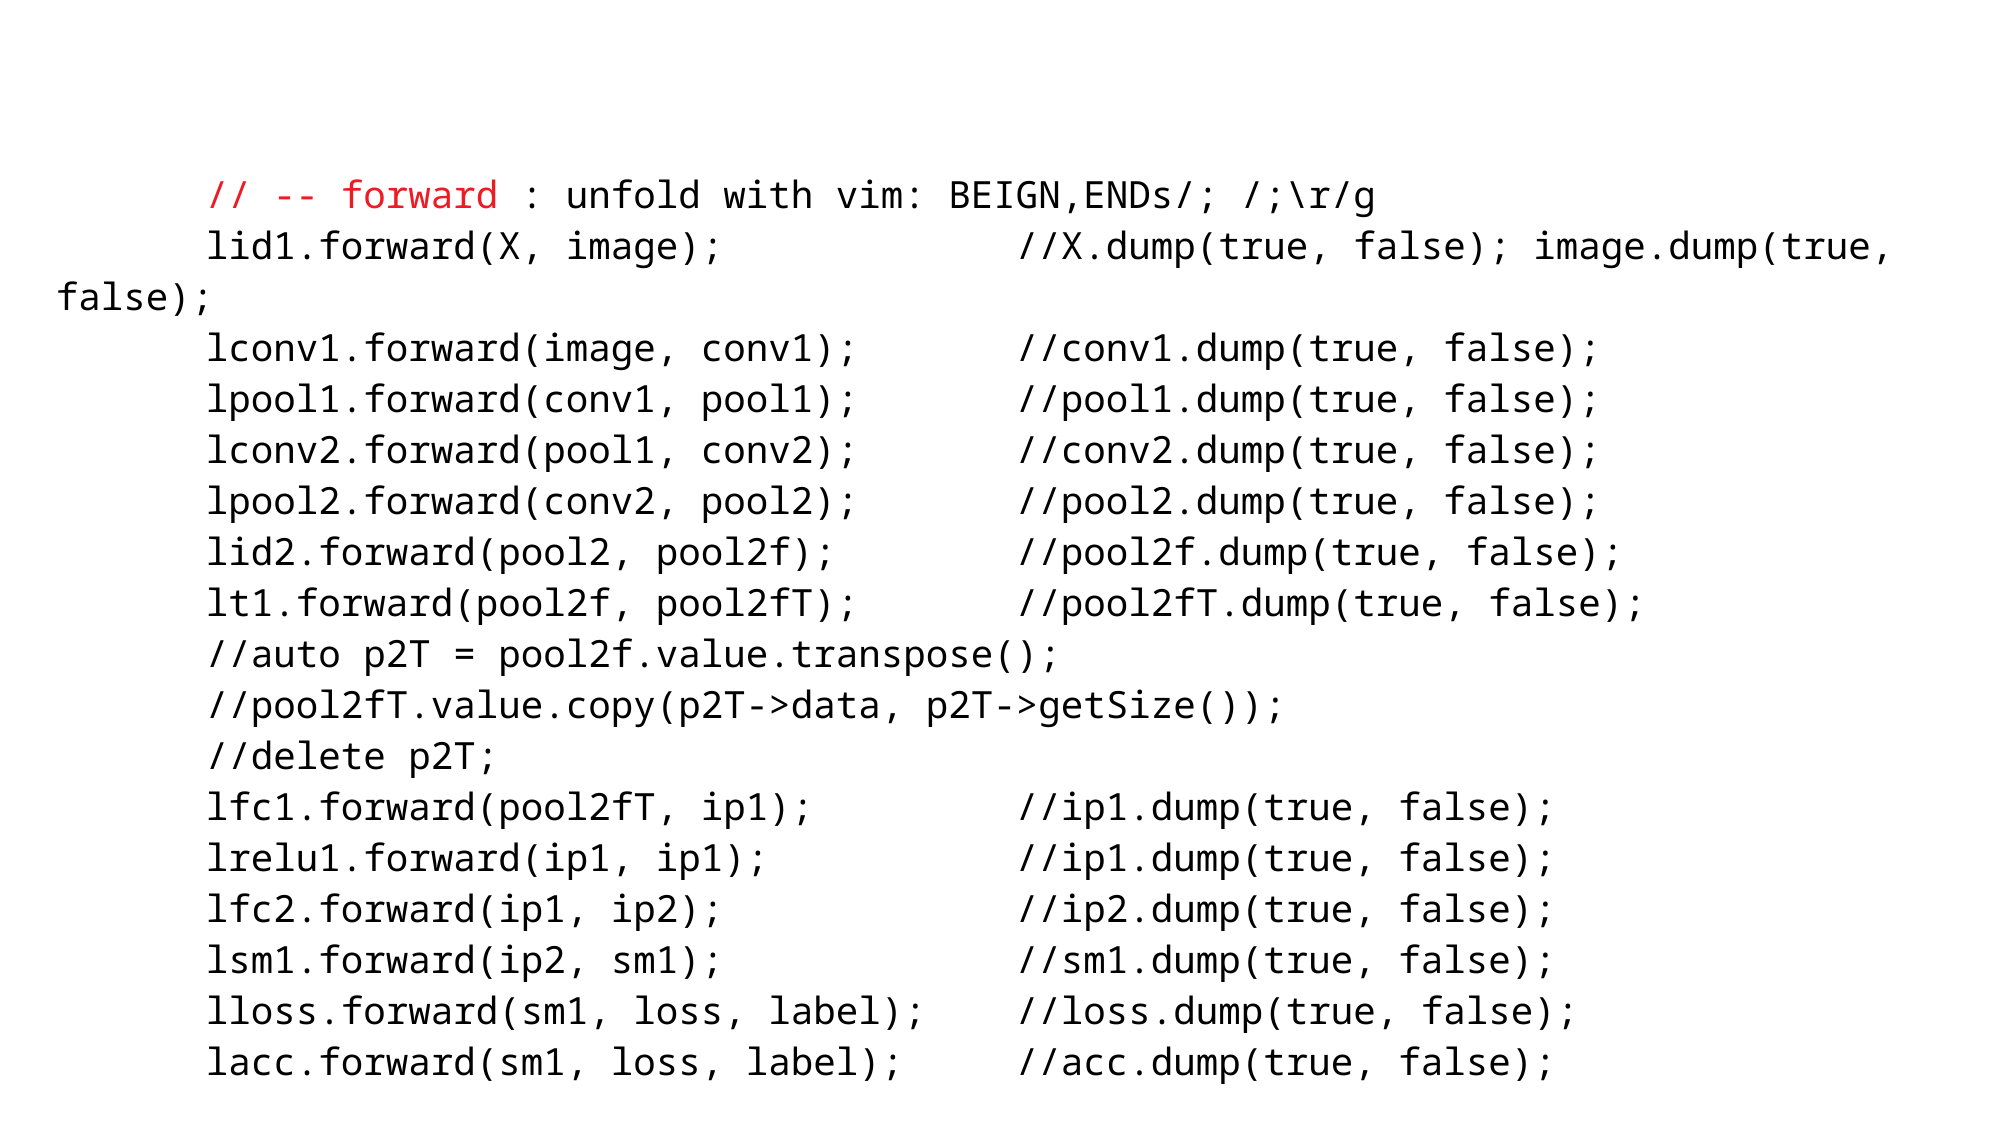

// -- forward : unfold with vim: BEIGN,ENDs/; /;\r/g
		lid1.forward(X, image); //X.dump(true, false); image.dump(true, false);
		lconv1.forward(image, conv1); //conv1.dump(true, false);
		lpool1.forward(conv1, pool1); //pool1.dump(true, false);
		lconv2.forward(pool1, conv2); //conv2.dump(true, false);
		lpool2.forward(conv2, pool2); //pool2.dump(true, false);
		lid2.forward(pool2, pool2f); //pool2f.dump(true, false);
		lt1.forward(pool2f, pool2fT); //pool2fT.dump(true, false);
		//auto p2T = pool2f.value.transpose();
		//pool2fT.value.copy(p2T->data, p2T->getSize());
		//delete p2T;
		lfc1.forward(pool2fT, ip1); //ip1.dump(true, false);
		lrelu1.forward(ip1, ip1); //ip1.dump(true, false);
		lfc2.forward(ip1, ip2); //ip2.dump(true, false);
		lsm1.forward(ip2, sm1); //sm1.dump(true, false);
		lloss.forward(sm1, loss, label); //loss.dump(true, false);
		lacc.forward(sm1, loss, label); //acc.dump(true, false);